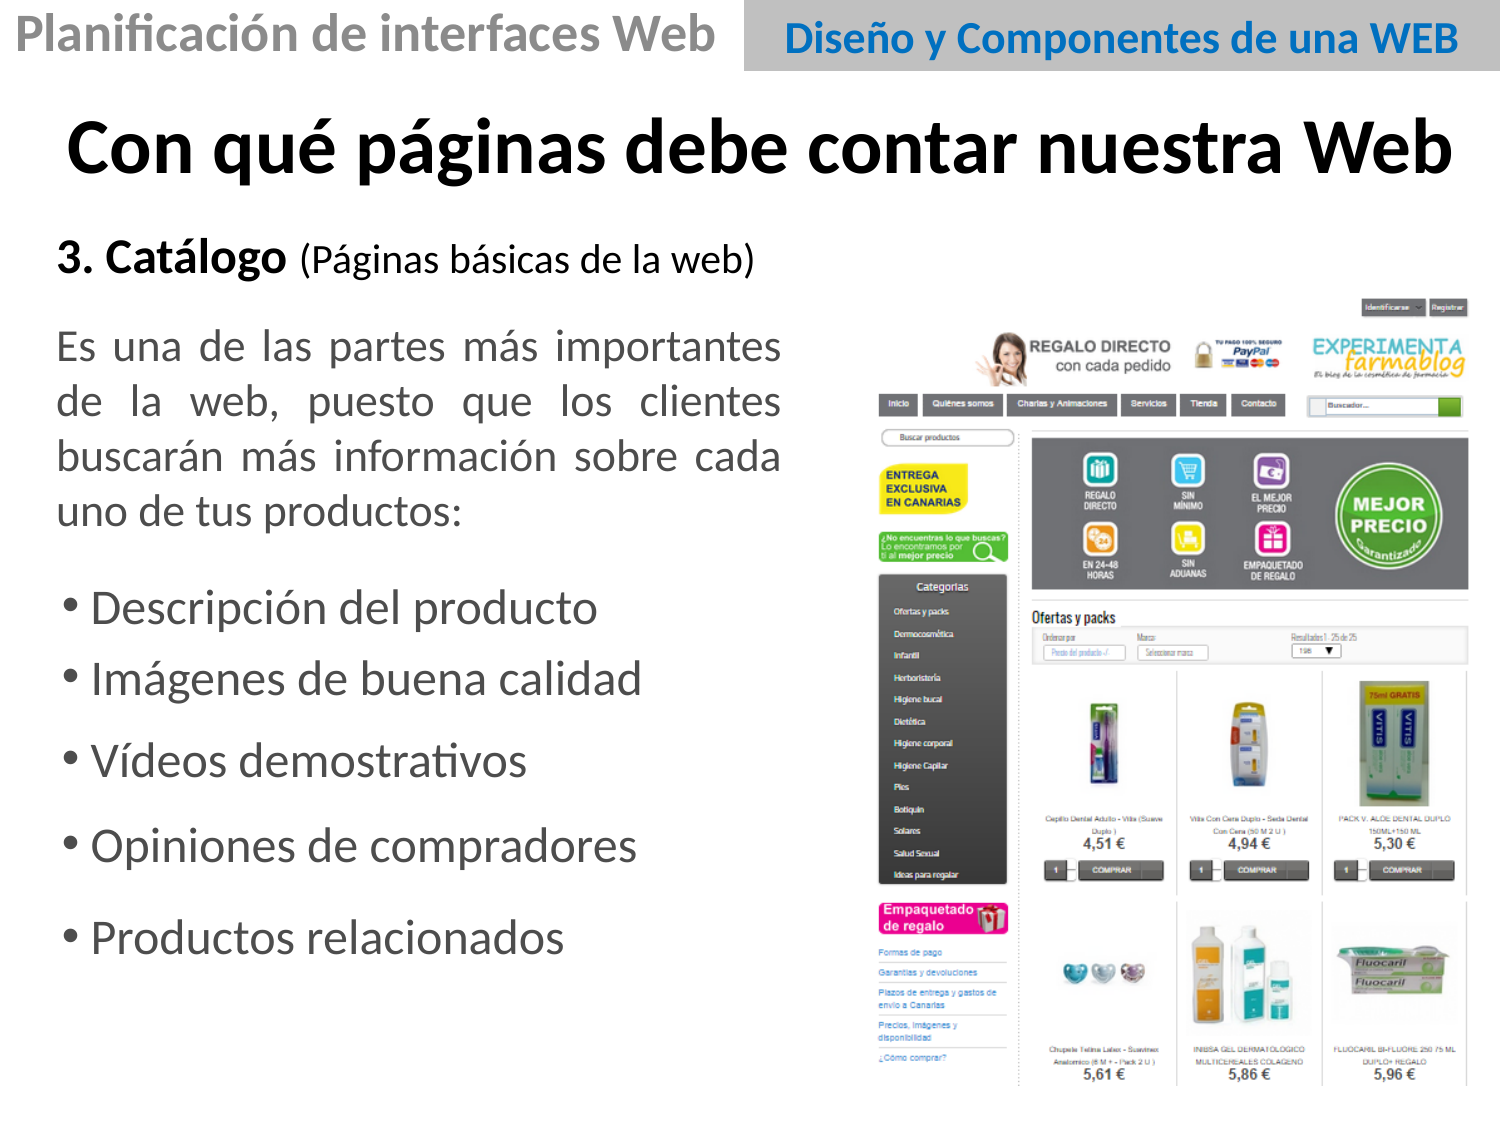

# Planificación de interfaces Web
Diseño y Componentes de una WEB
Con qué páginas debe contar nuestra Web
3. Catálogo (Páginas básicas de la web)
Es una de las partes más importantes de la web, puesto que los clientes buscarán más información sobre cada uno de tus productos:
 Descripción del producto
 Imágenes de buena calidad
 Vídeos demostrativos
 Opiniones de compradores
 Productos relacionados